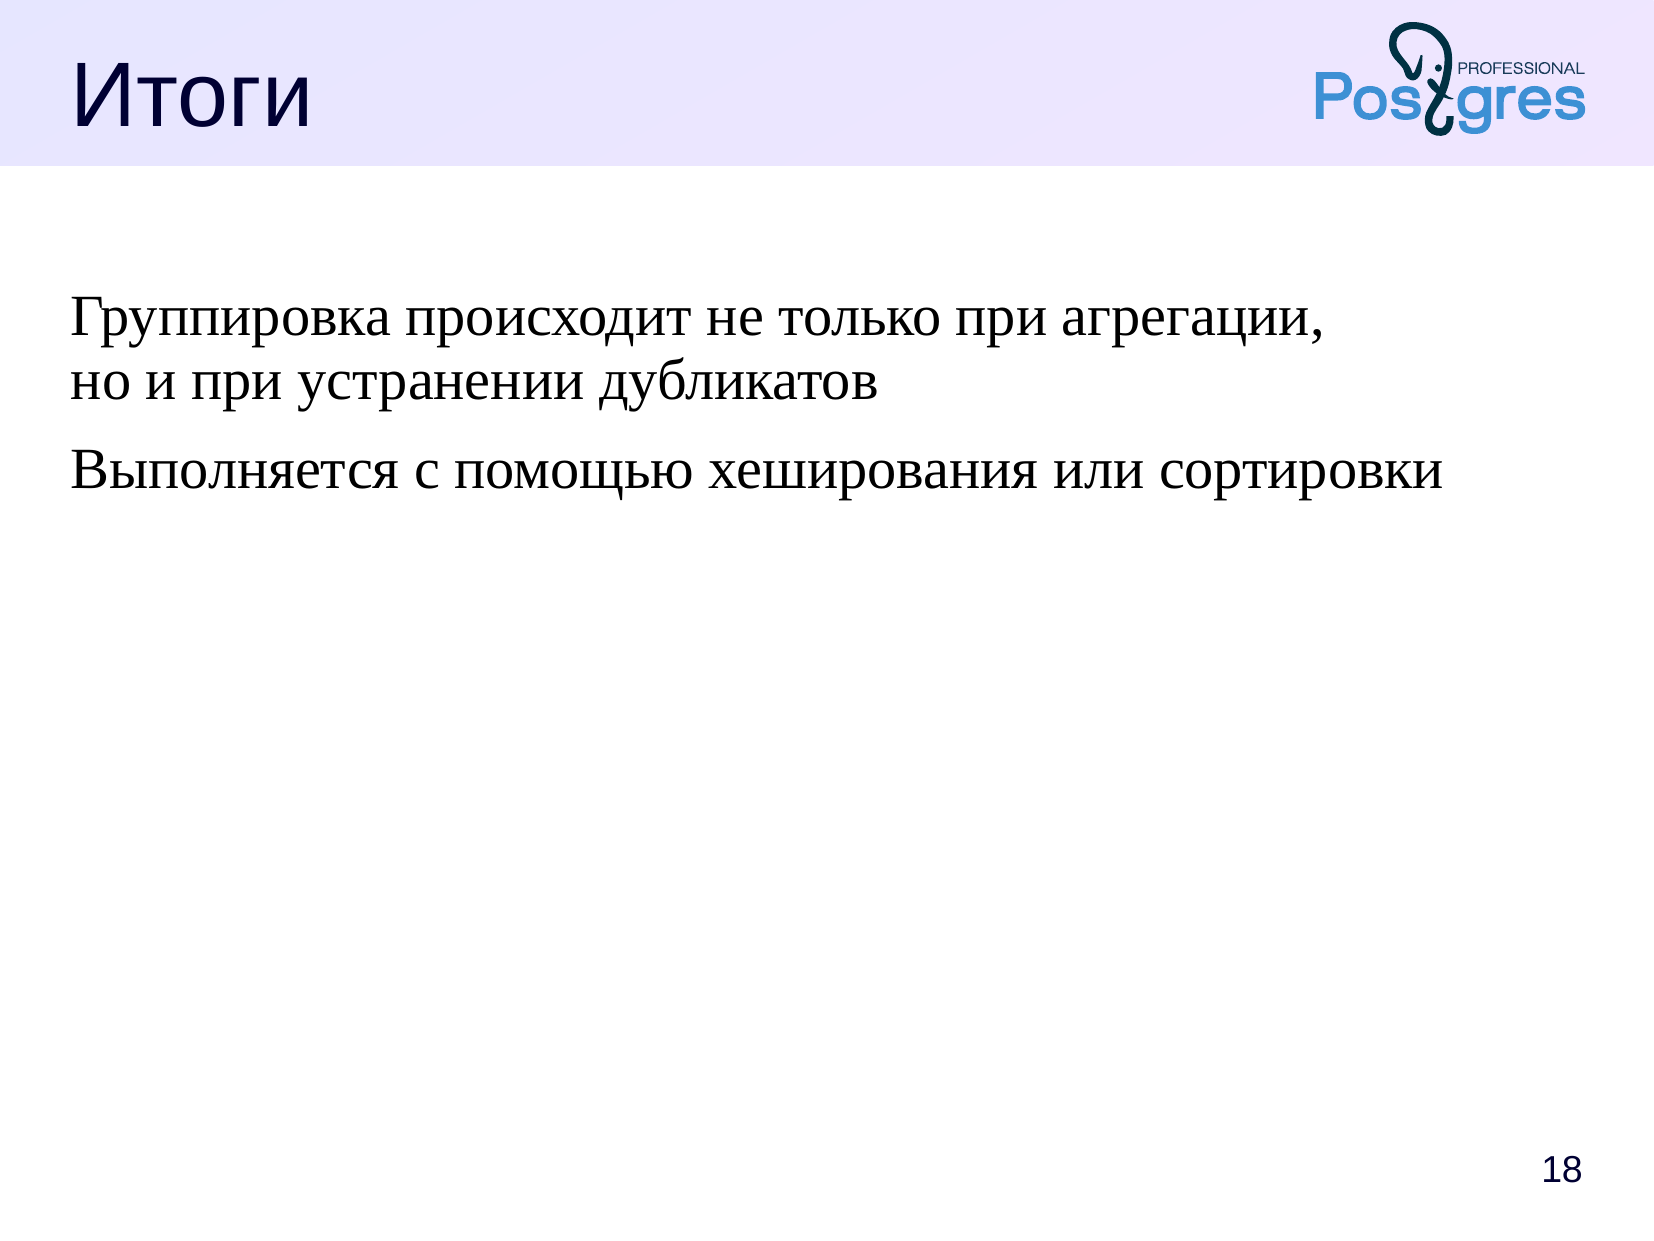

# Итоги
Группировка происходит не только при агрегации,
но и при устранении дубликатов
Выполняется с помощью хеширования или сортировки